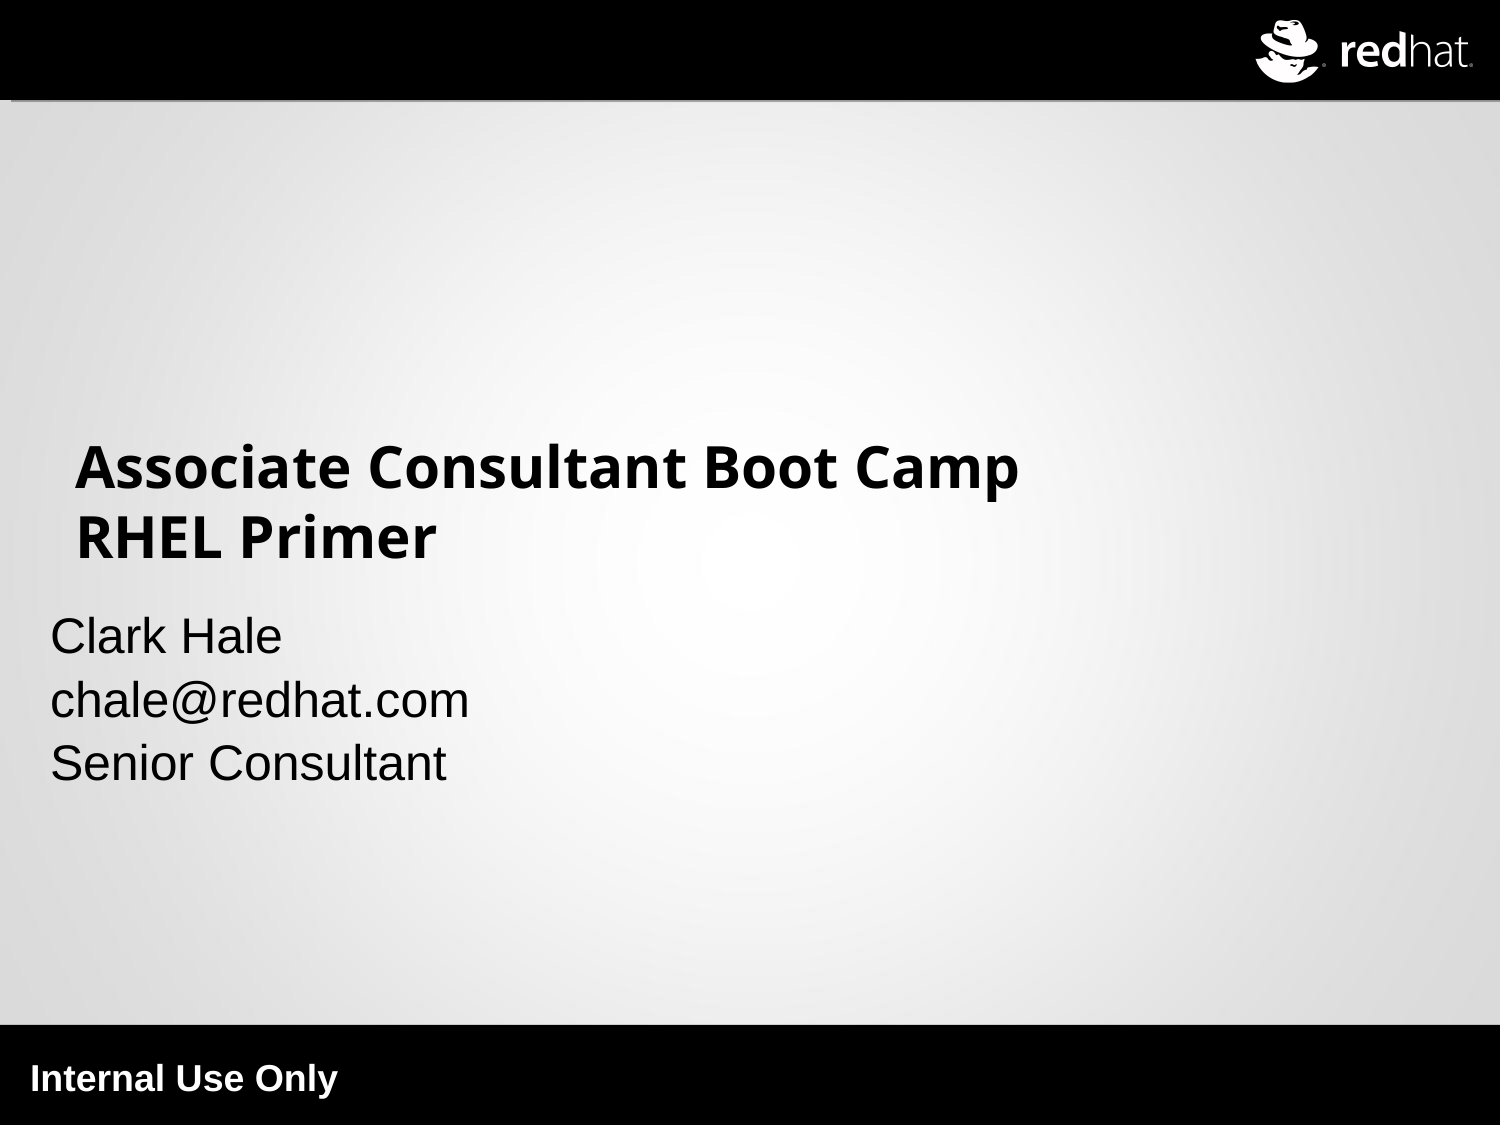

# Associate Consultant Boot Camp RHEL Primer
Clark Hale
chale@redhat.com
Senior Consultant